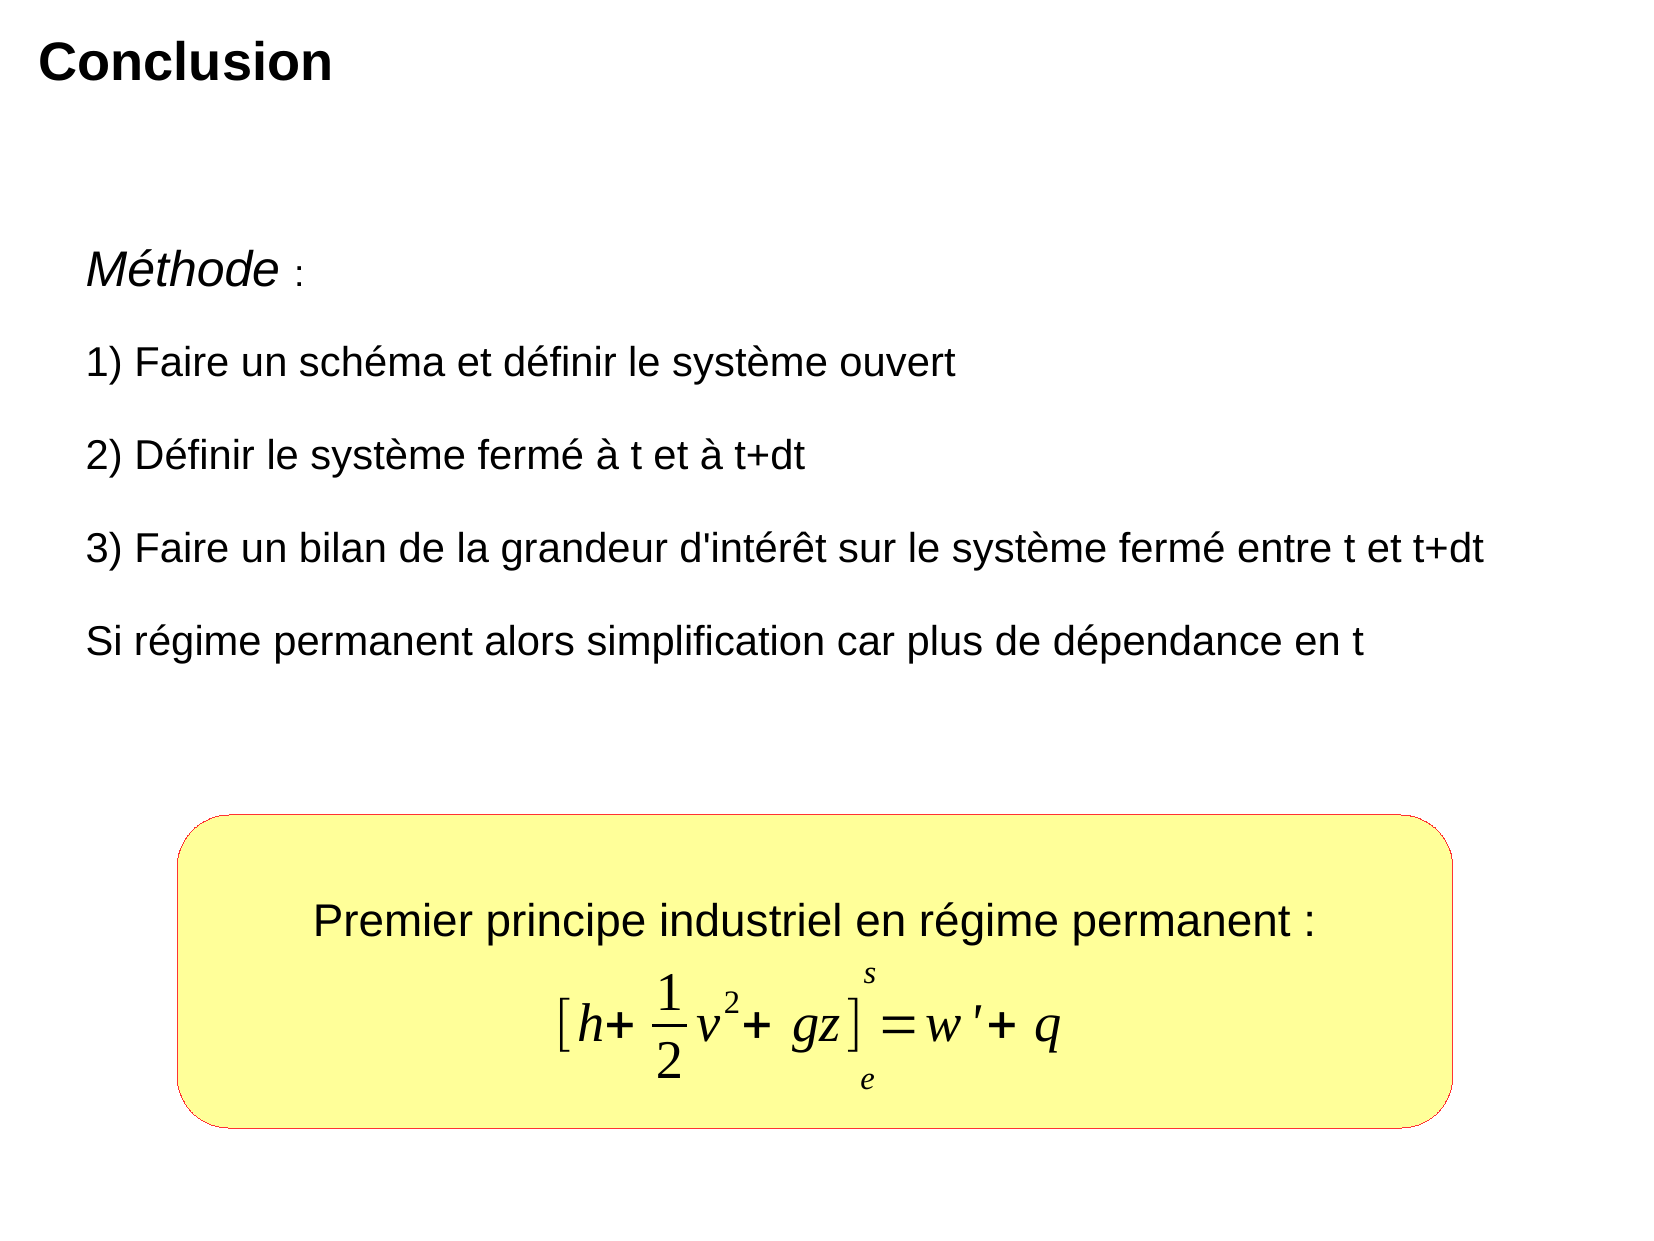

Conclusion
Méthode :
1) Faire un schéma et définir le système ouvert
2) Définir le système fermé à t et à t+dt
3) Faire un bilan de la grandeur d'intérêt sur le système fermé entre t et t+dt
Si régime permanent alors simplification car plus de dépendance en t
Premier principe industriel en régime permanent :